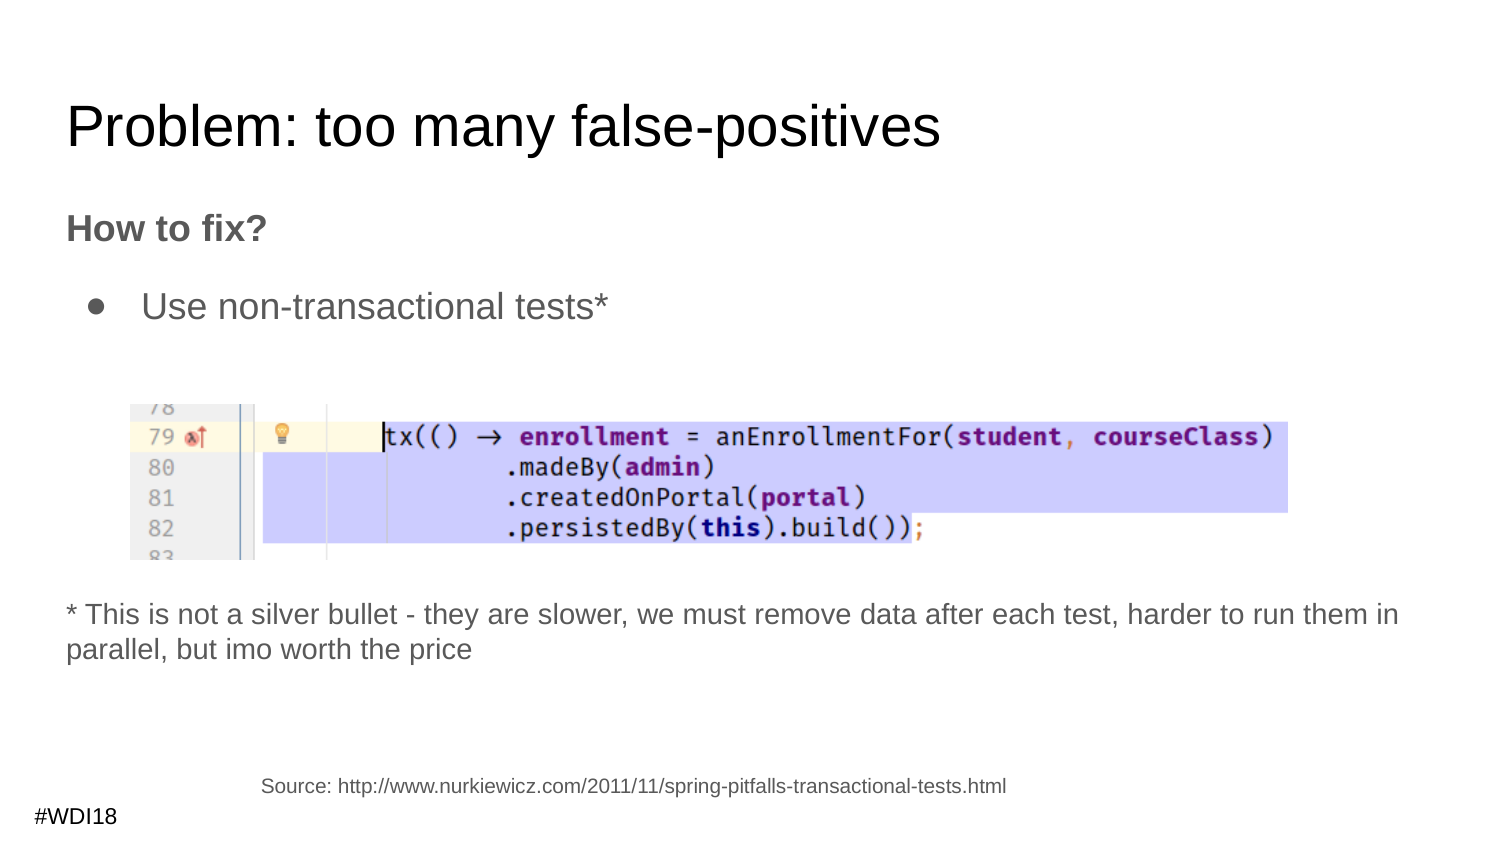

# Problem: too many false-positives
How to fix?
Use non-transactional tests*
* This is not a silver bullet - they are slower, we must remove data after each test, harder to run them in parallel, but imo worth the price
Source: http://www.nurkiewicz.com/2011/11/spring-pitfalls-transactional-tests.html
 #WDI18